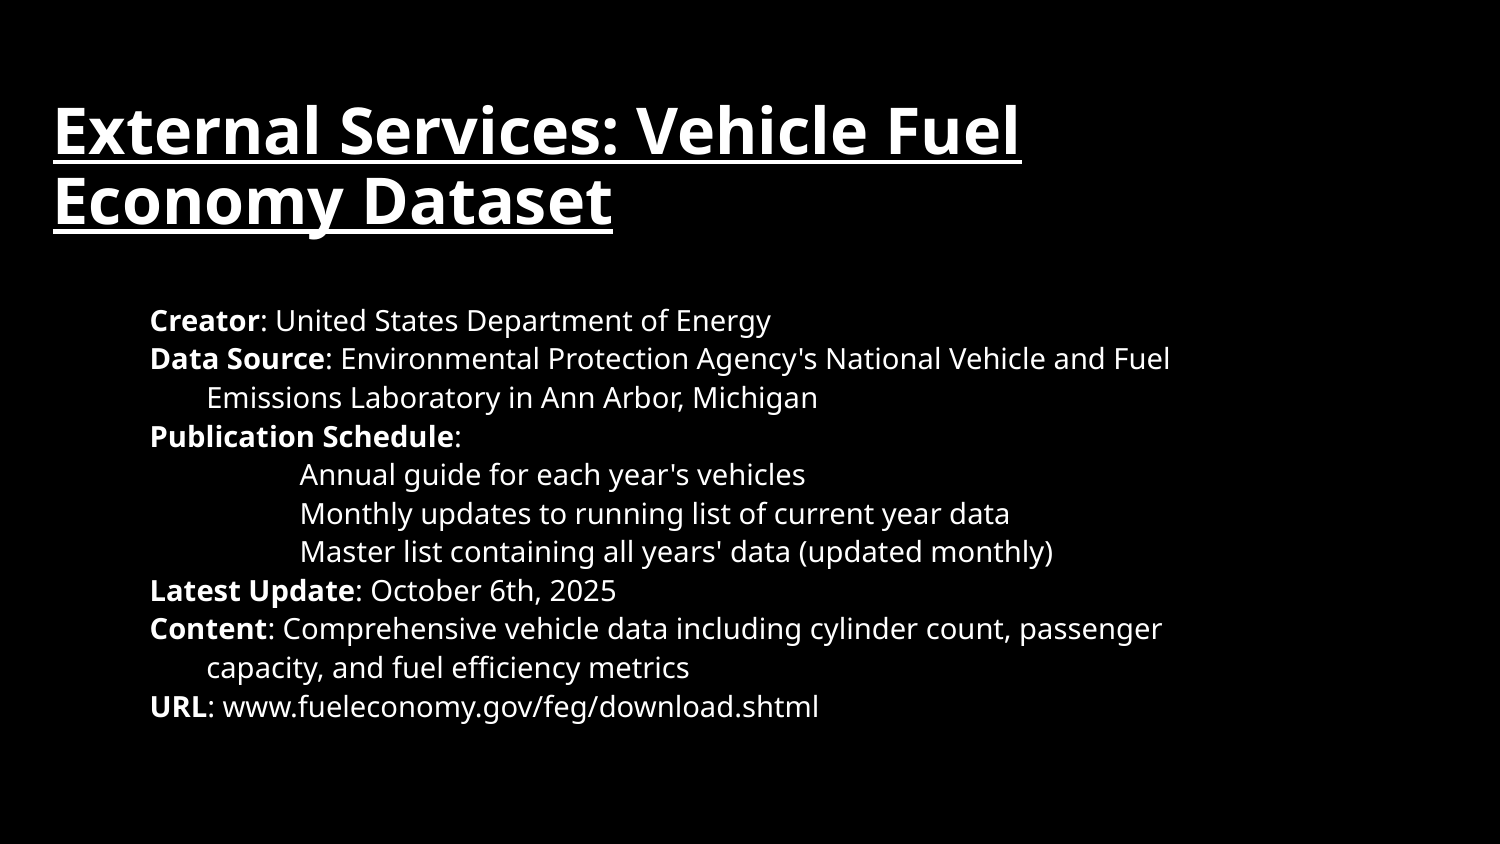

# External Services: Vehicle Fuel Economy Dataset
Creator: United States Department of Energy
Data Source: Environmental Protection Agency's National Vehicle and Fuel Emissions Laboratory in Ann Arbor, Michigan
Publication Schedule:
Annual guide for each year's vehicles
Monthly updates to running list of current year data
Master list containing all years' data (updated monthly)
Latest Update: October 6th, 2025
Content: Comprehensive vehicle data including cylinder count, passenger capacity, and fuel efficiency metrics
URL: www.fueleconomy.gov/feg/download.shtml